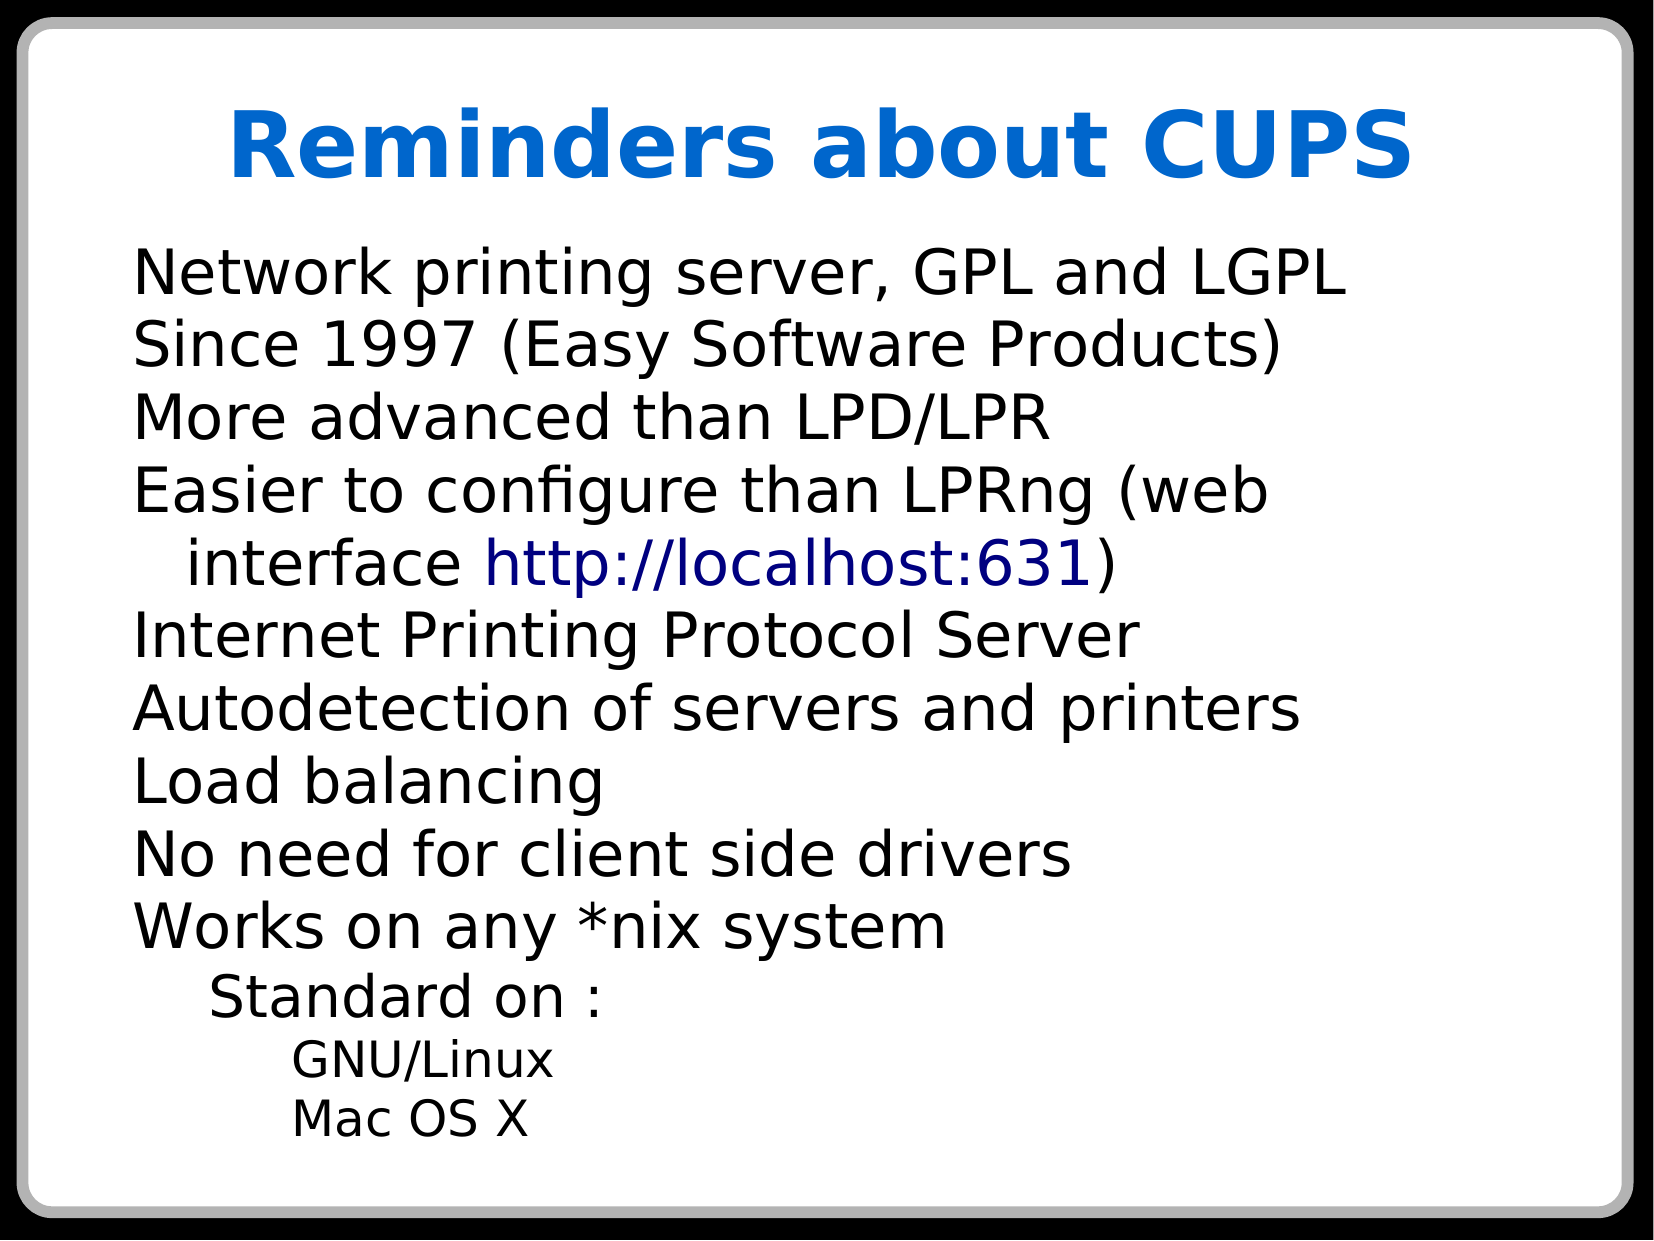

# Reminders about CUPS
Network printing server, GPL and LGPL
Since 1997 (Easy Software Products)
More advanced than LPD/LPR
Easier to configure than LPRng (web interface http://localhost:631)
Internet Printing Protocol Server
Autodetection of servers and printers
Load balancing
No need for client side drivers
Works on any *nix system
Standard on :
GNU/Linux
Mac OS X